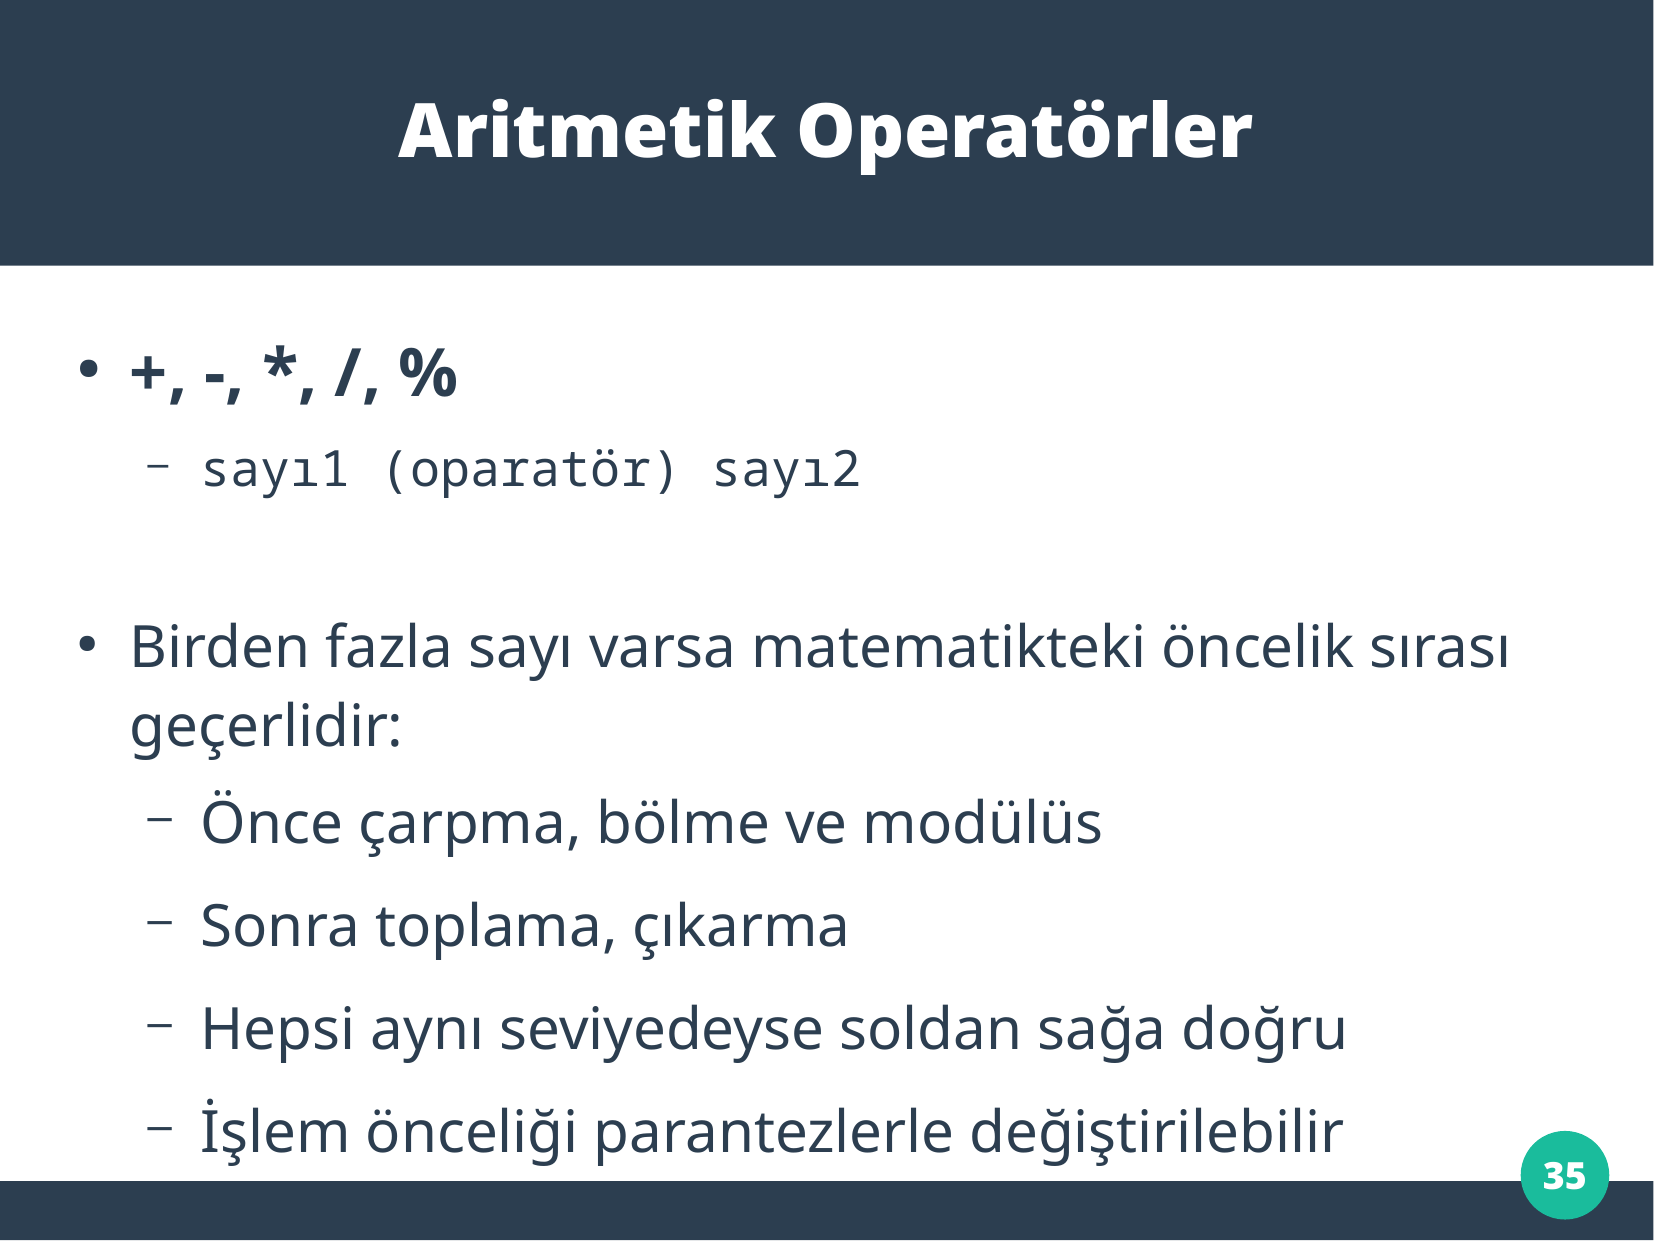

# Aritmetik Operatörler
+, -, *, /, %
sayı1 (oparatör) sayı2
Birden fazla sayı varsa matematikteki öncelik sırası geçerlidir:
Önce çarpma, bölme ve modülüs
Sonra toplama, çıkarma
Hepsi aynı seviyedeyse soldan sağa doğru
İşlem önceliği parantezlerle değiştirilebilir
35